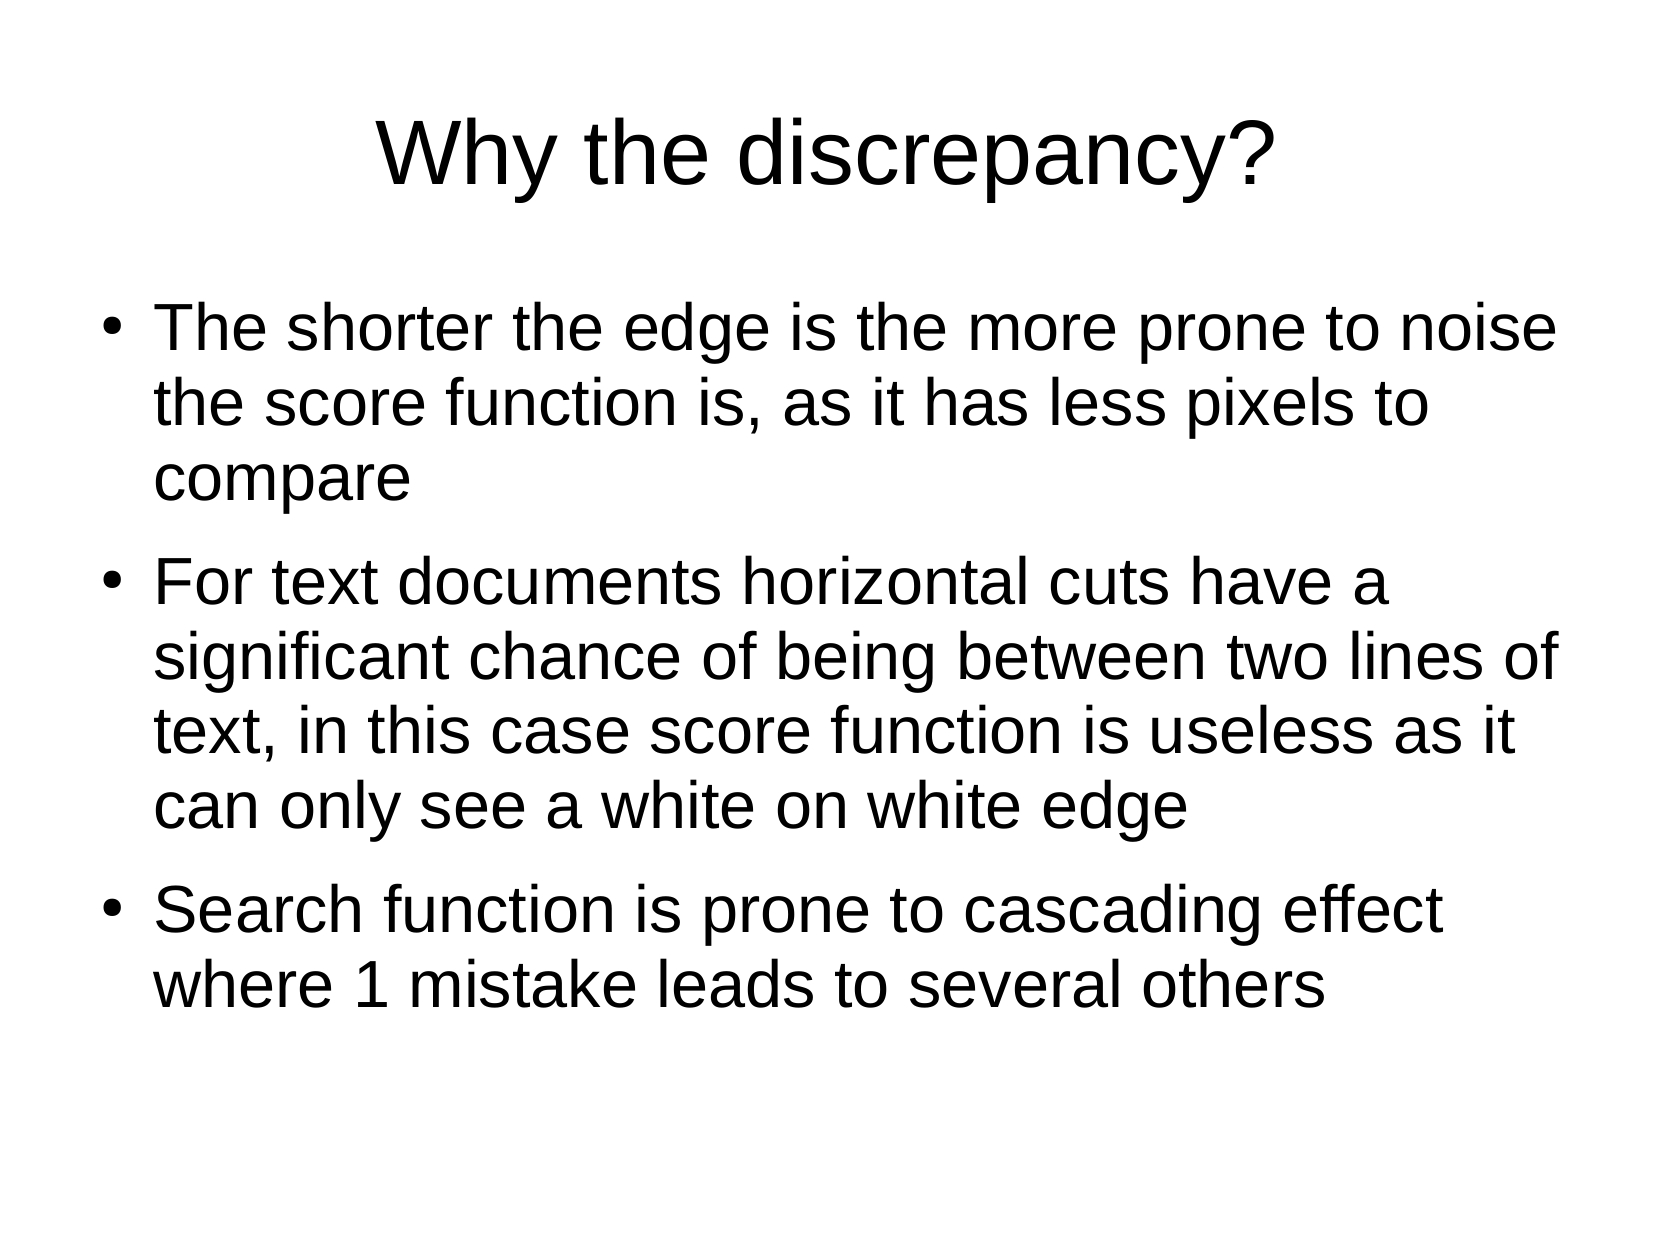

# Why the discrepancy?
The shorter the edge is the more prone to noise the score function is, as it has less pixels to compare
For text documents horizontal cuts have a significant chance of being between two lines of text, in this case score function is useless as it can only see a white on white edge
Search function is prone to cascading effect where 1 mistake leads to several others